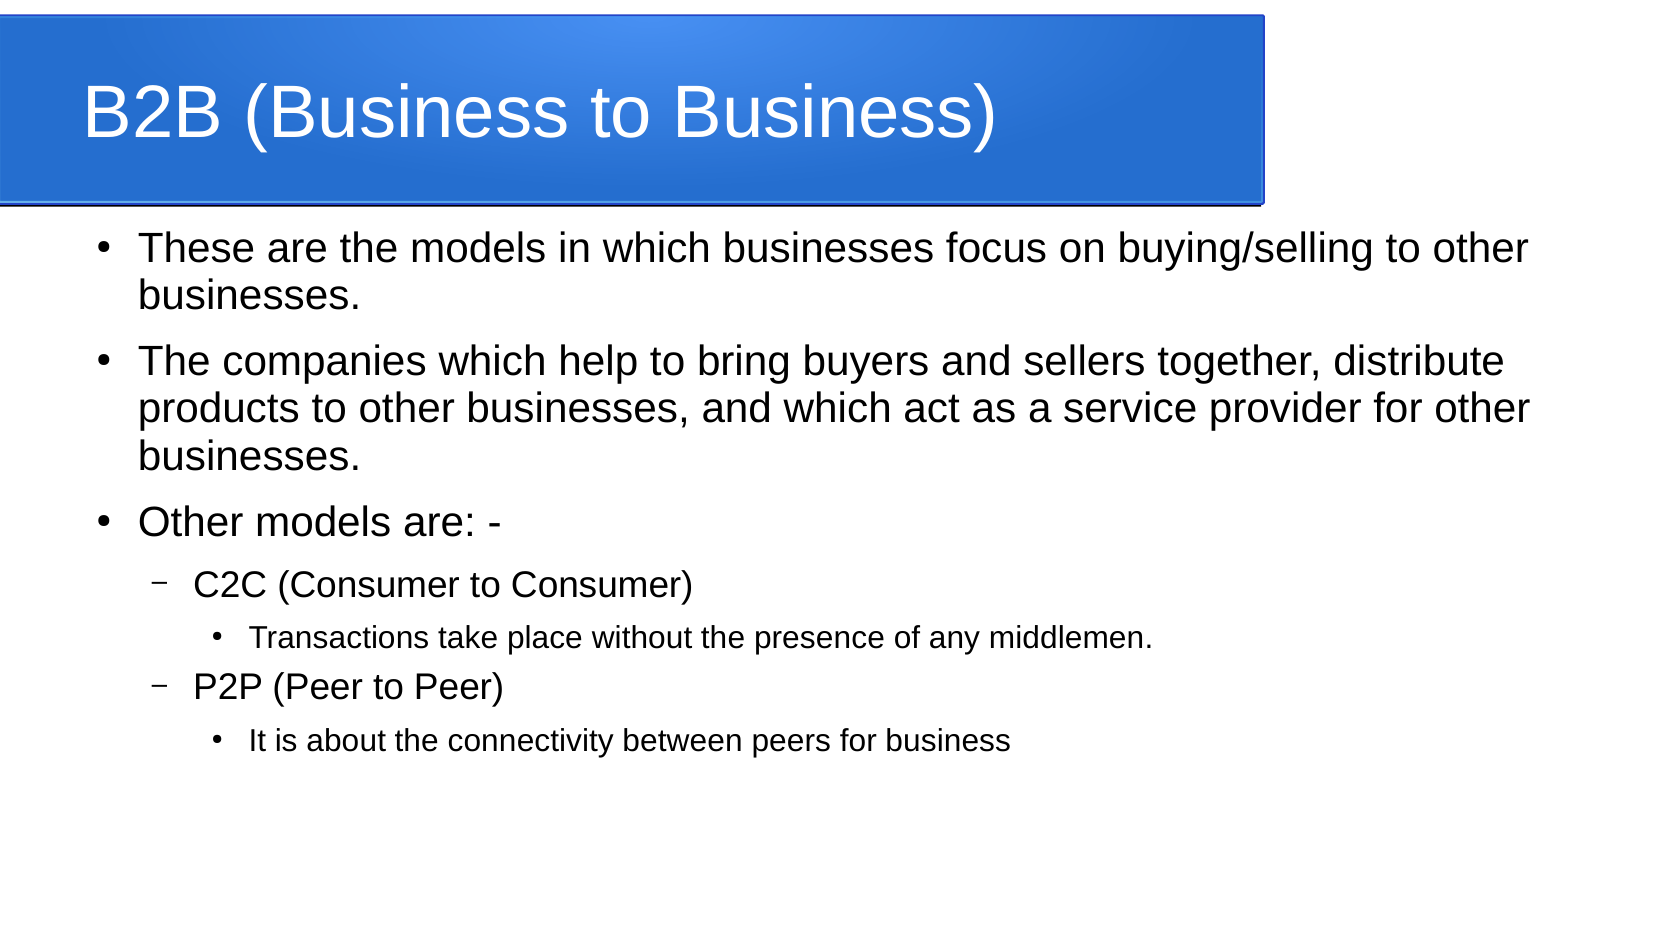

# B2B (Business to Business)
These are the models in which businesses focus on buying/selling to other businesses.
The companies which help to bring buyers and sellers together, distribute products to other businesses, and which act as a service provider for other businesses.
Other models are: -
C2C (Consumer to Consumer)
Transactions take place without the presence of any middlemen.
P2P (Peer to Peer)
It is about the connectivity between peers for business